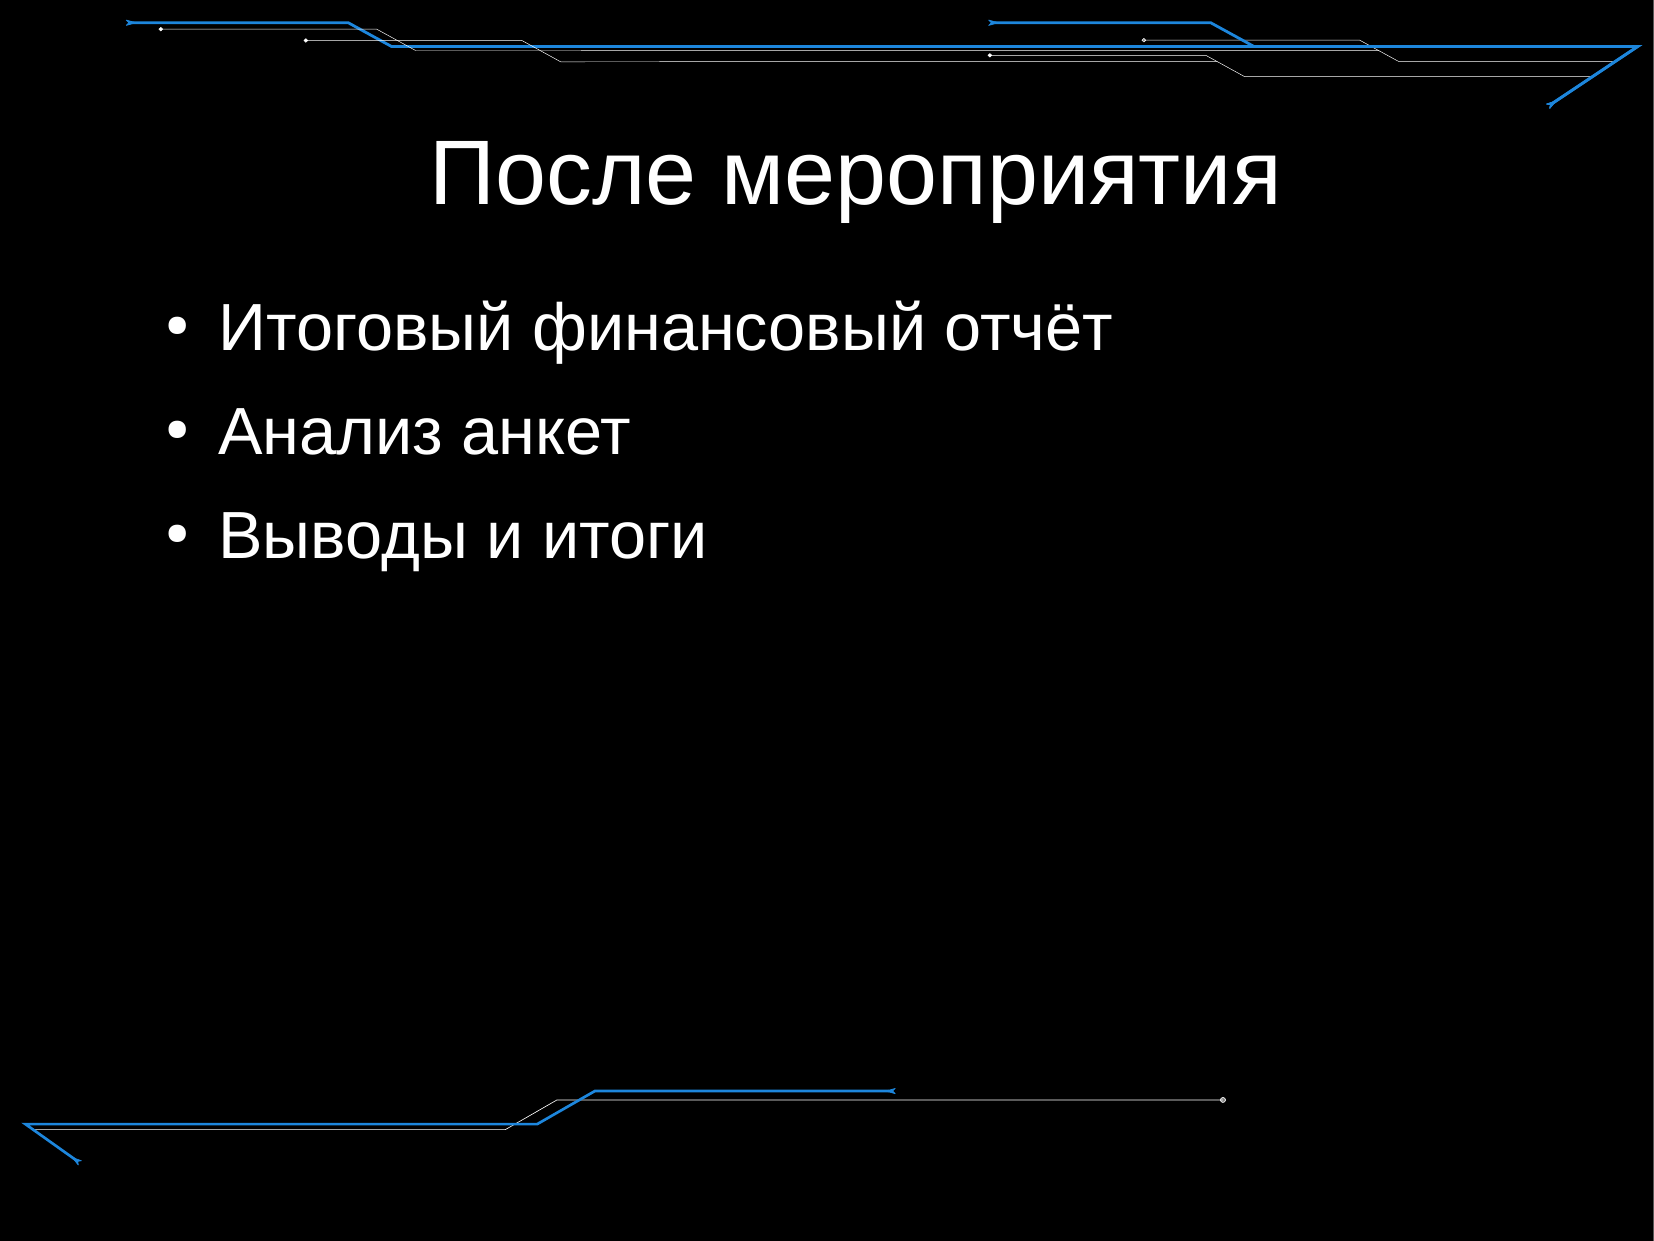

# После мероприятия
Итоговый финансовый отчёт
Анализ анкет
Выводы и итоги